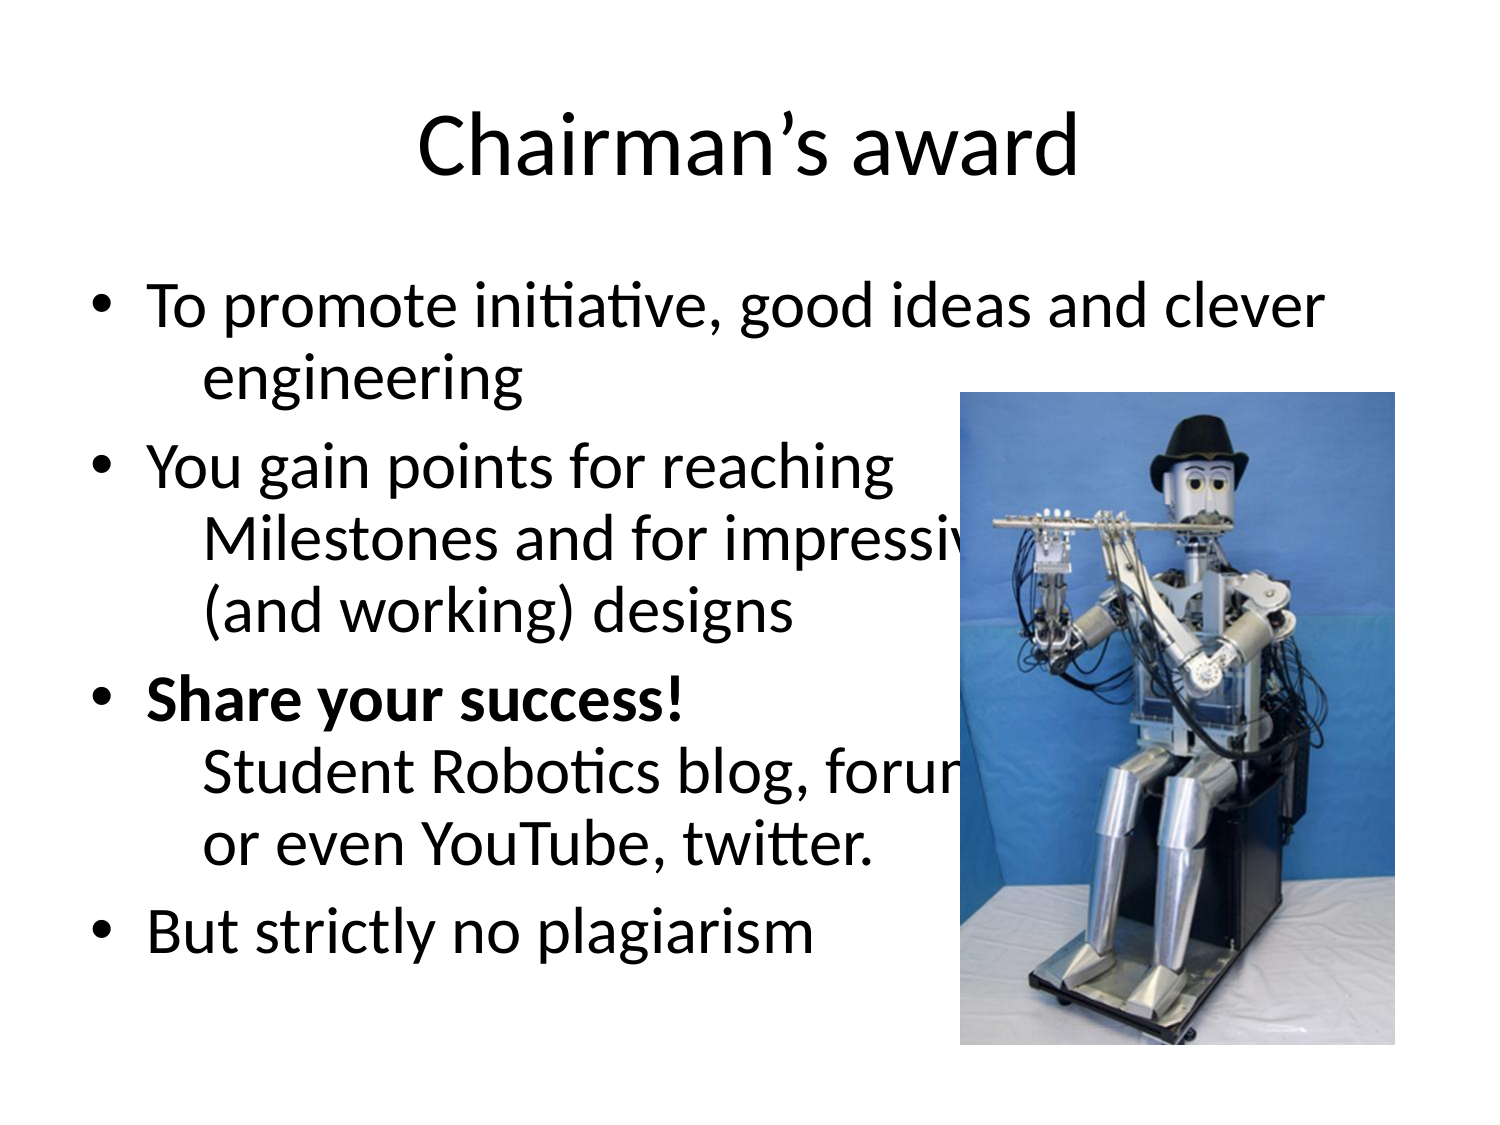

# Chairman’s award
To promote initiative, good ideas and clever engineering
You gain points for reaching
Milestones and for impressive
(and working) designs
Share your success!
Student Robotics blog, forum
or even YouTube, twitter.
But strictly no plagiarism